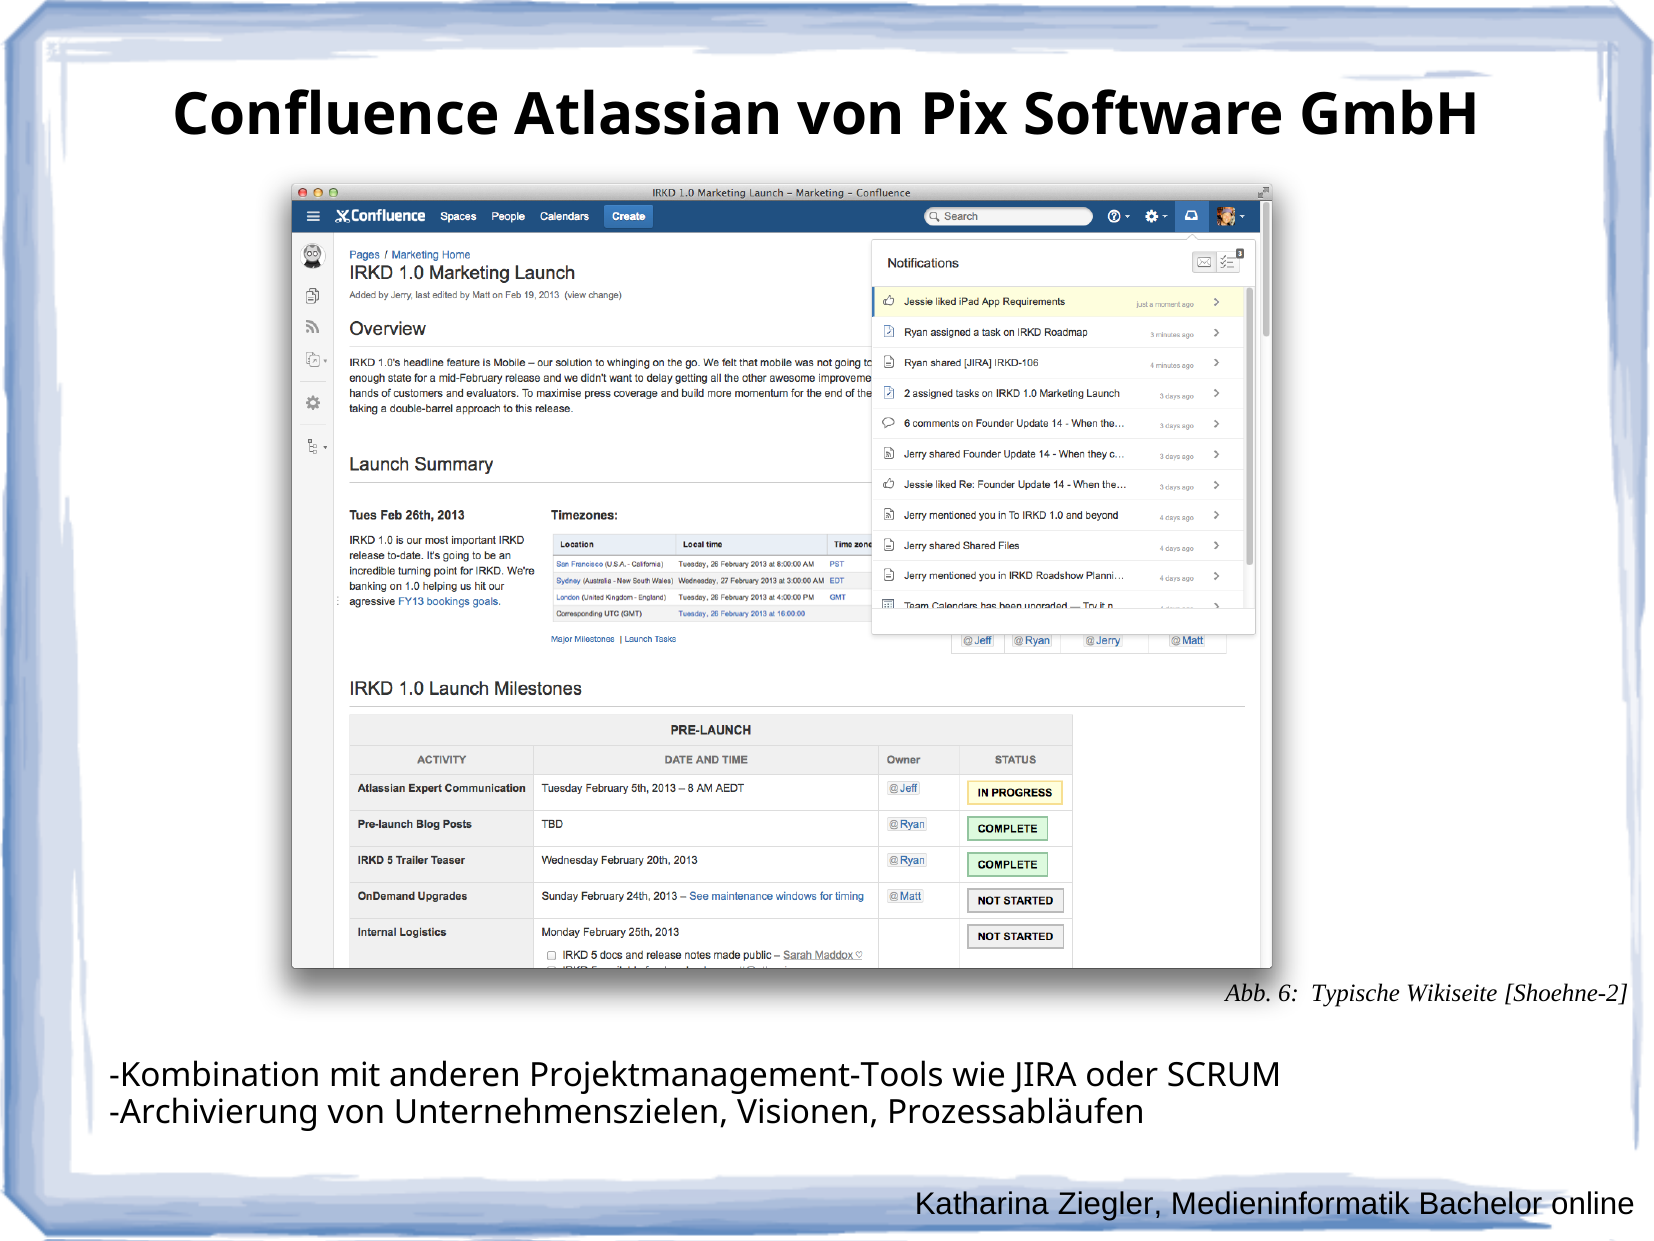

# Confluence Atlassian von Pix Software GmbH
Abb. 6: Typische Wikiseite [Shoehne-2]
-Kombination mit anderen Projektmanagement-Tools wie JIRA oder SCRUM
-Archivierung von Unternehmenszielen, Visionen, Prozessabläufen
Katharina Ziegler, Medieninformatik Bachelor online